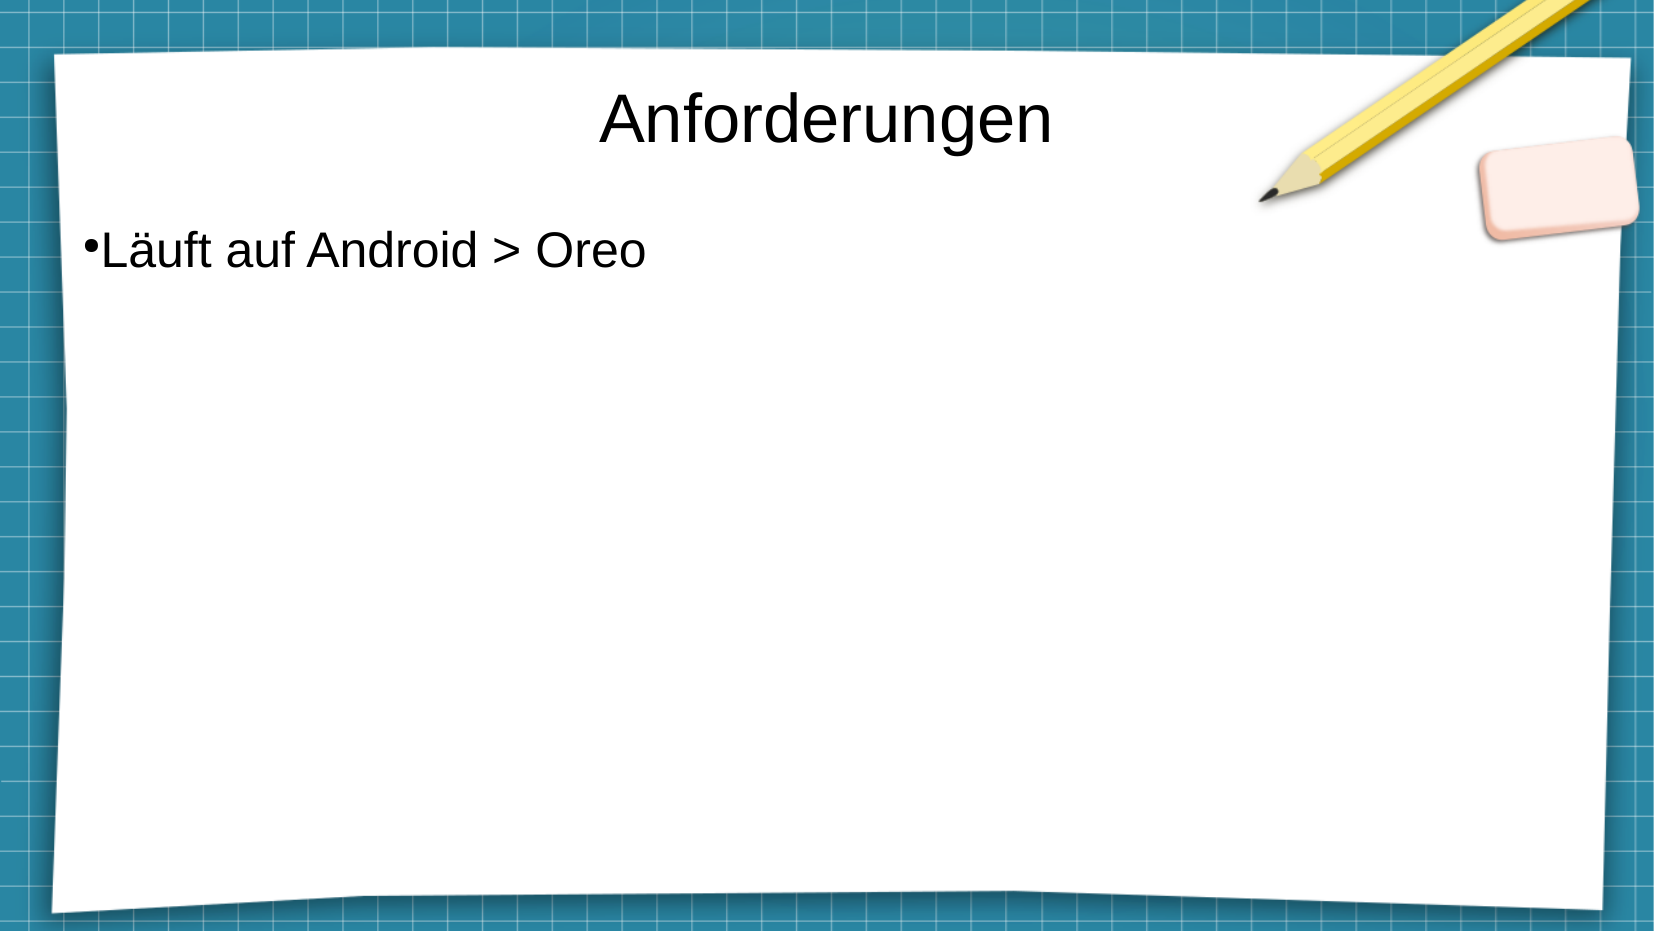

# Anforderungen
Läuft auf Android > Oreo